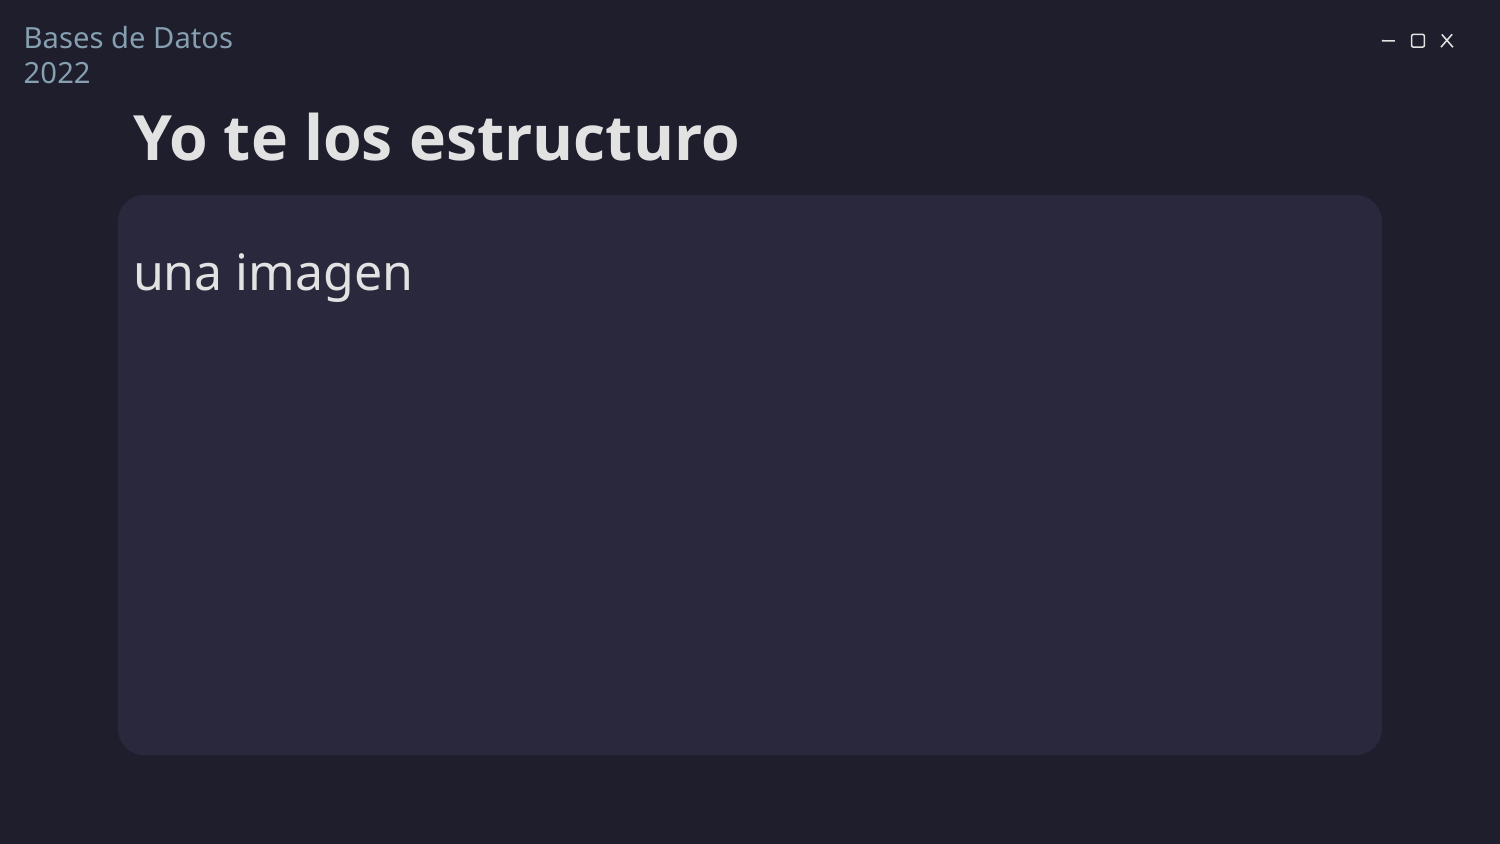

# Yo te los estructuro
una imagen